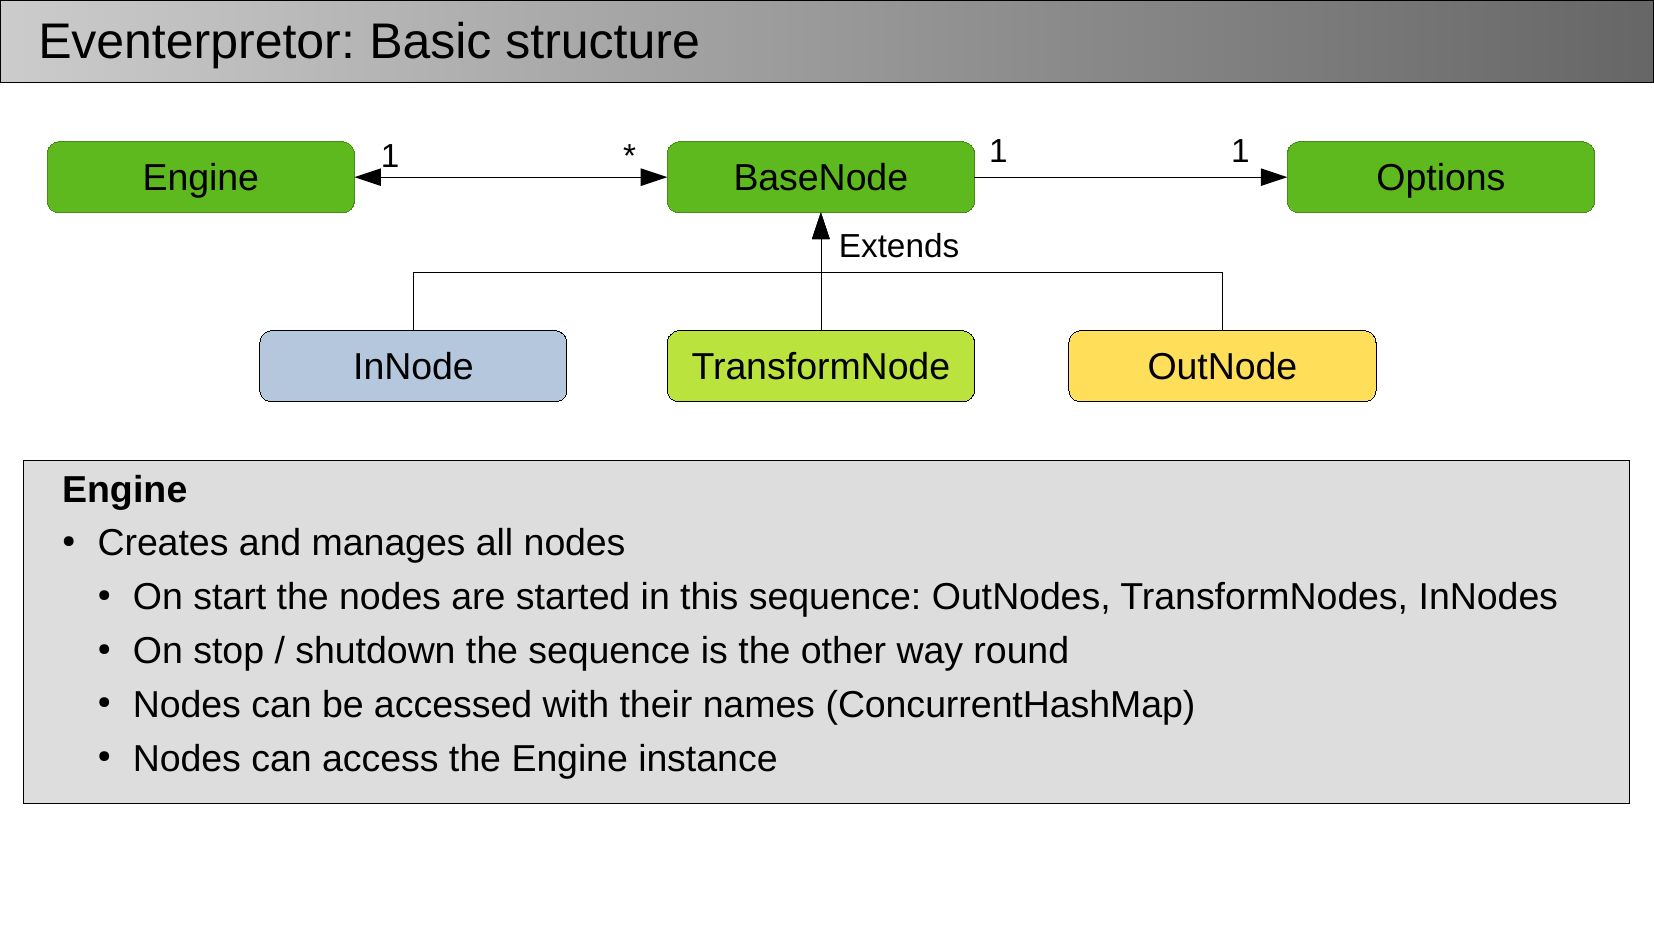

Eventerpretor: Basic structure
1
1
1
*
Engine
BaseNode
Options
Extends
InNode
TransformNode
OutNode
Engine
Creates and manages all nodes
On start the nodes are started in this sequence: OutNodes, TransformNodes, InNodes
On stop / shutdown the sequence is the other way round
Nodes can be accessed with their names (ConcurrentHashMap)
Nodes can access the Engine instance